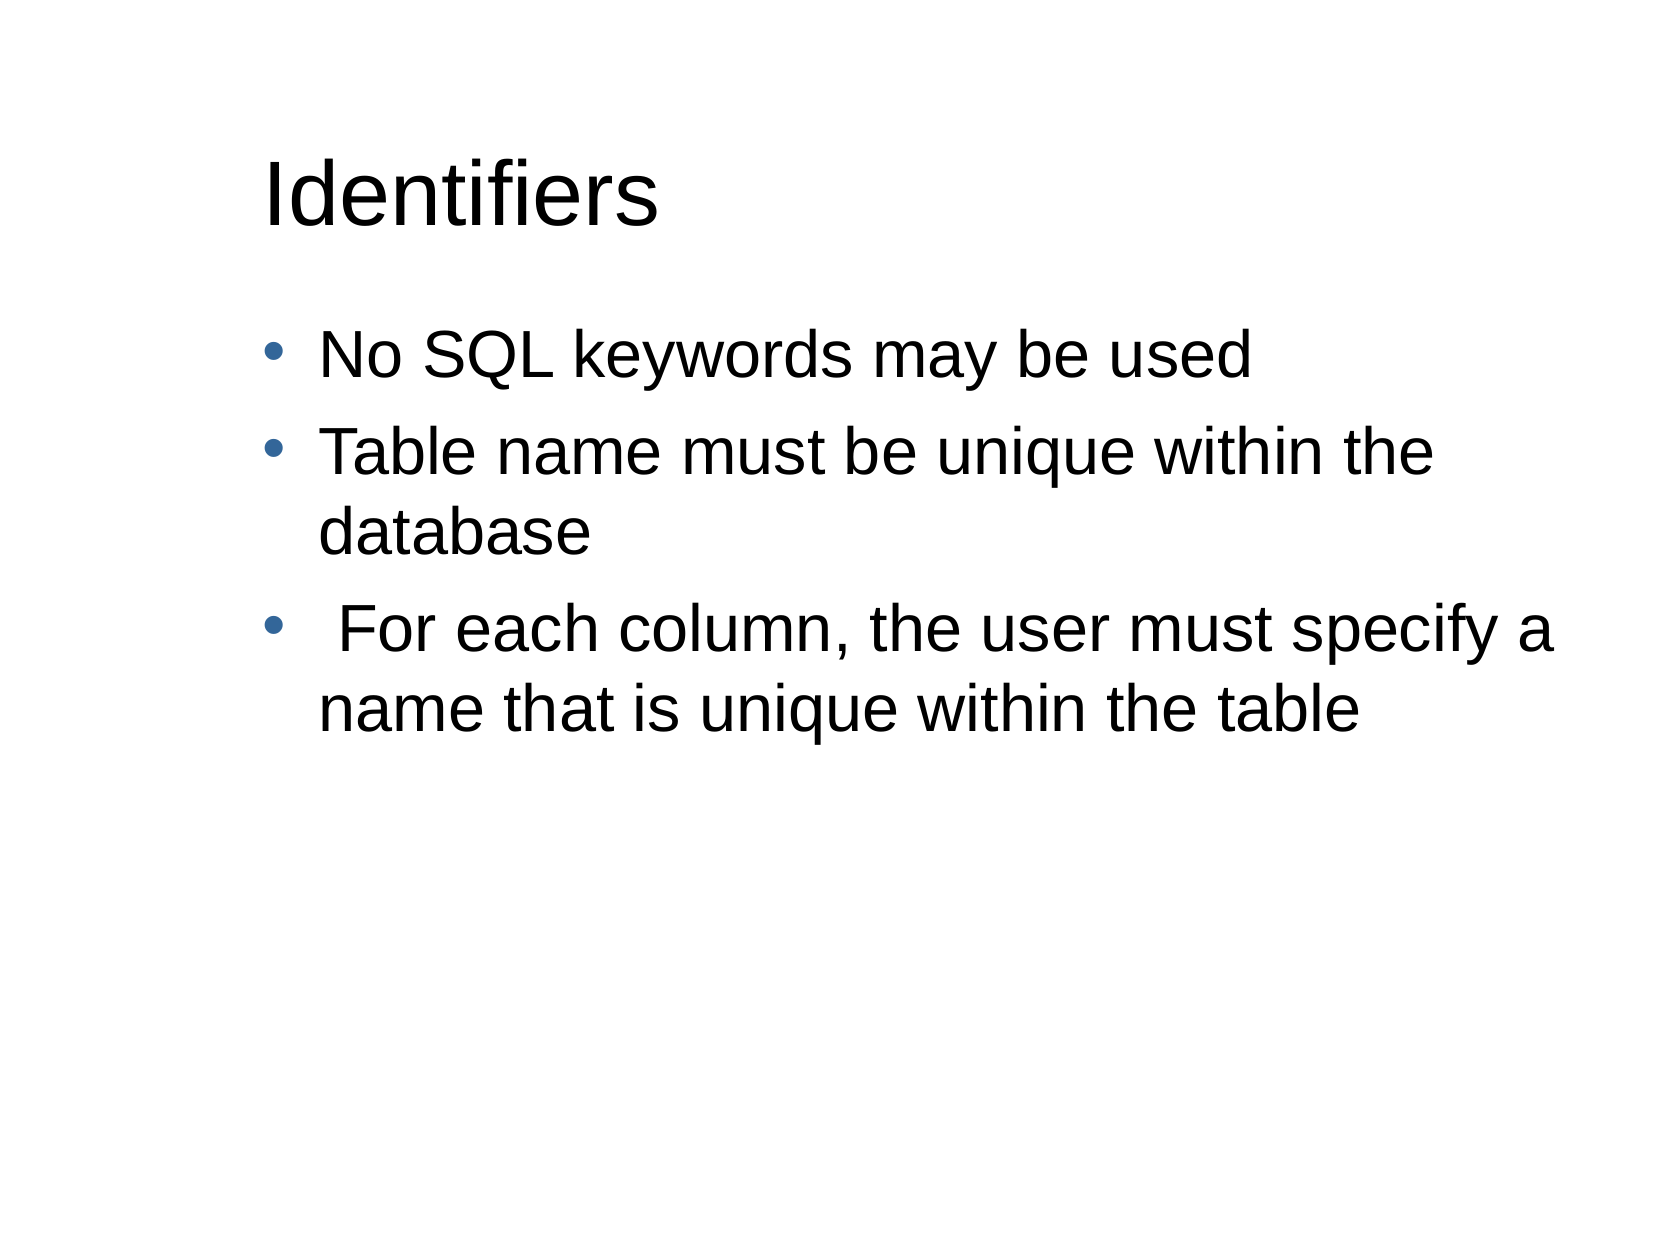

# Identifiers
No SQL keywords may be used
Table name must be unique within the database
 For each column, the user must specify a name that is unique within the table